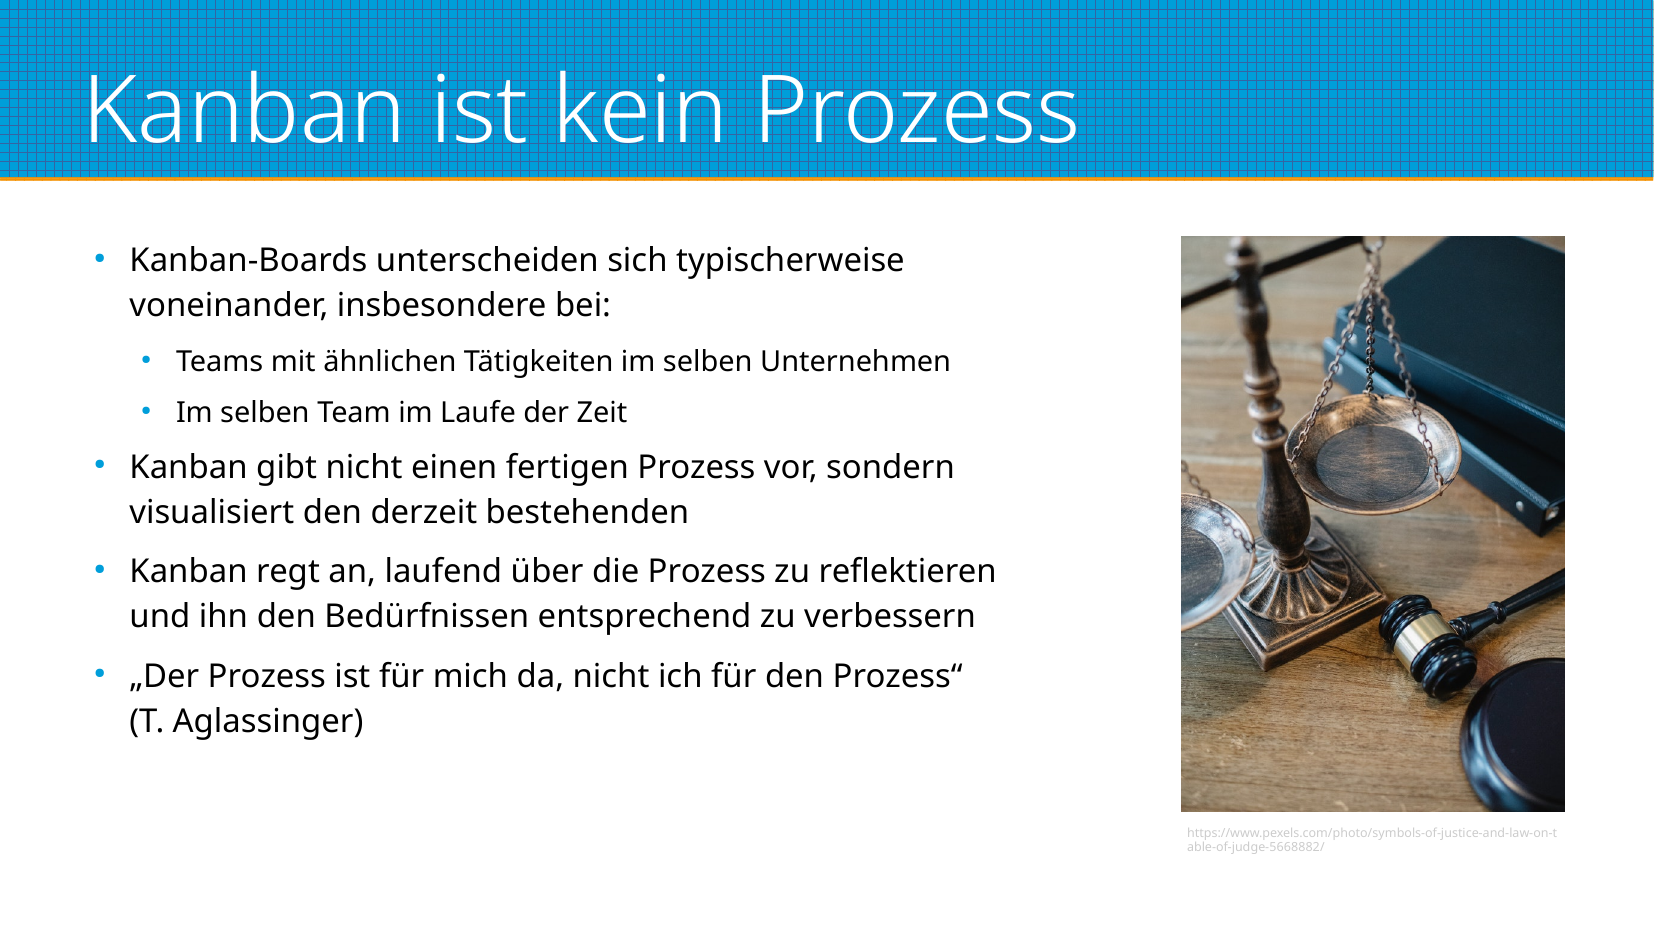

# Kanban ist kein Prozess
Kanban-Boards unterscheiden sich typischerweise voneinander, insbesondere bei:
Teams mit ähnlichen Tätigkeiten im selben Unternehmen
Im selben Team im Laufe der Zeit
Kanban gibt nicht einen fertigen Prozess vor, sondern visualisiert den derzeit bestehenden
Kanban regt an, laufend über die Prozess zu reflektieren und ihn den Bedürfnissen entsprechend zu verbessern
„Der Prozess ist für mich da, nicht ich für den Prozess“
(T. Aglassinger)
https://www.pexels.com/photo/symbols-of-justice-and-law-on-table-of-judge-5668882/